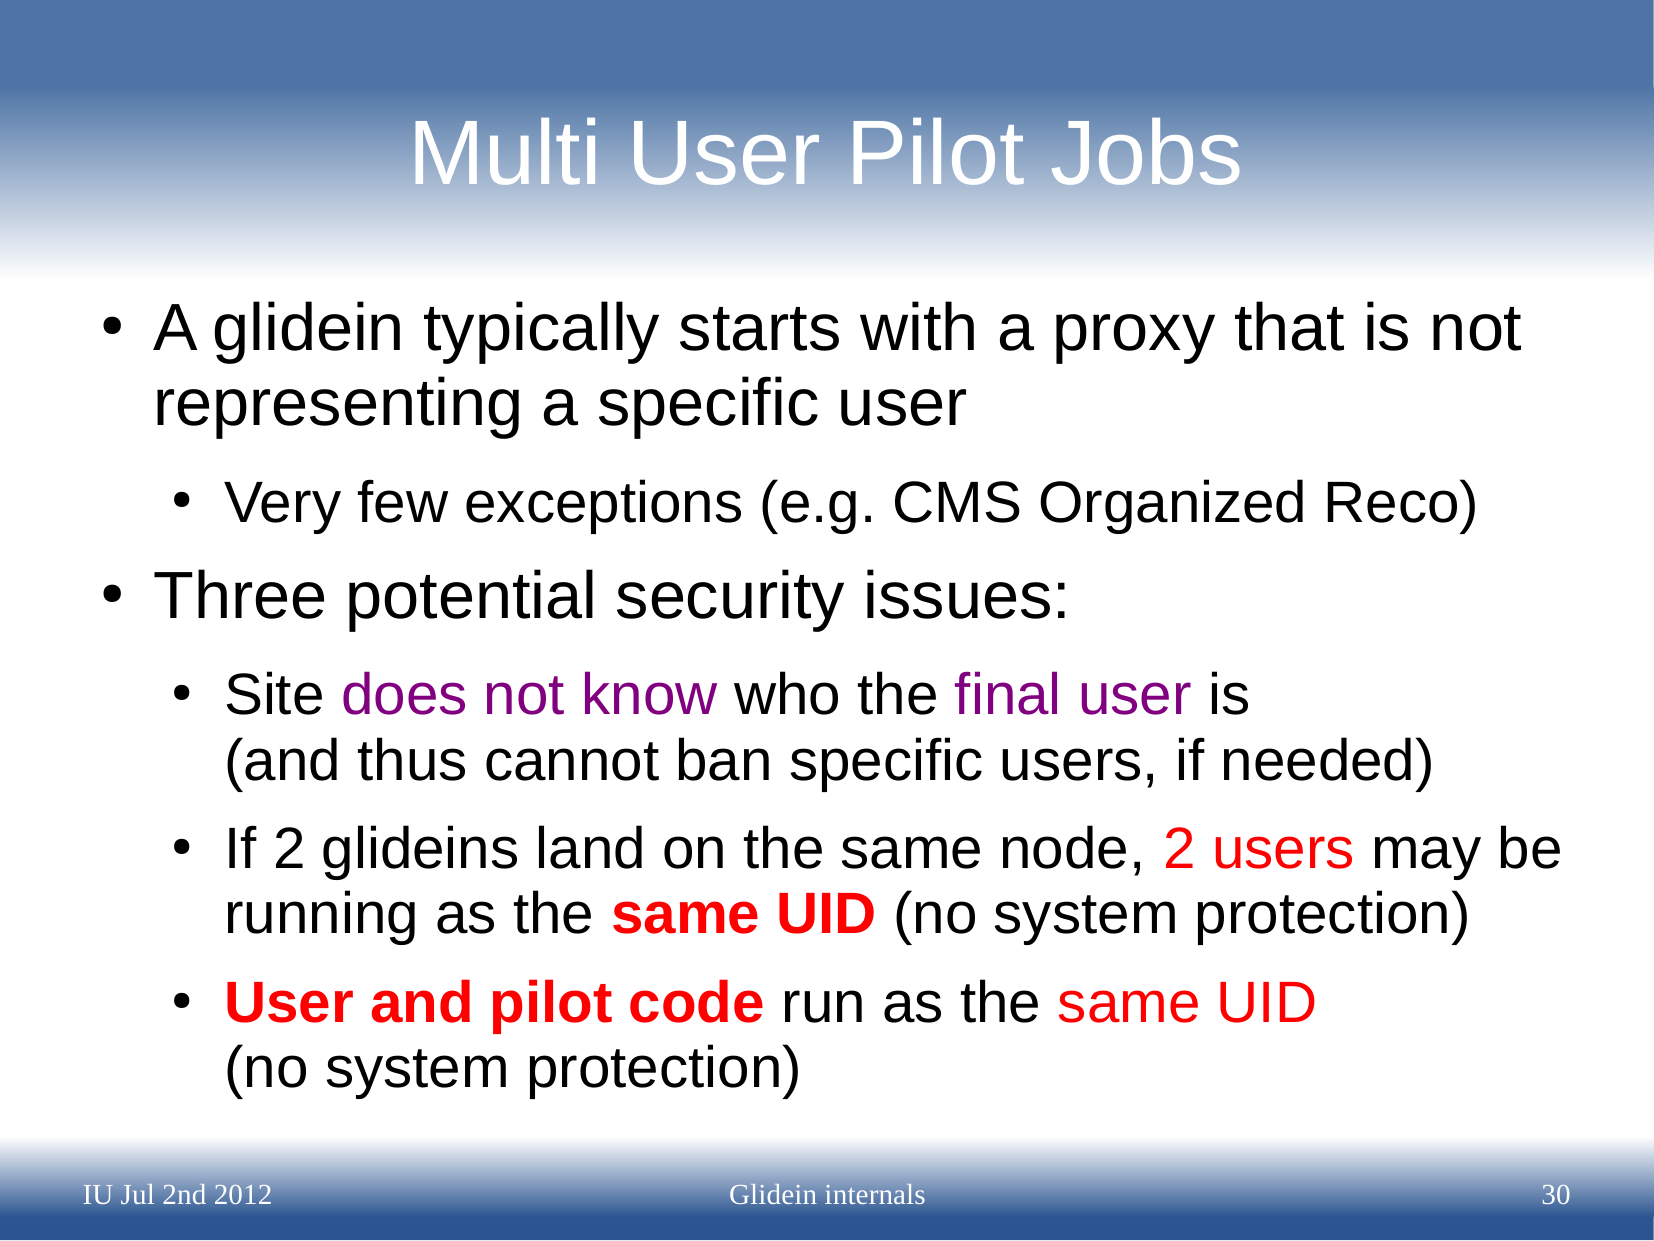

# Multi User Pilot Jobs
A glidein typically starts with a proxy that is not representing a specific user
Very few exceptions (e.g. CMS Organized Reco)
Three potential security issues:
Site does not know who the final user is
(and thus cannot ban specific users, if needed)
If 2 glideins land on the same node, 2 users may be running as the same UID (no system protection)
User and pilot code run as the same UID (no system protection)
IU Jul 2nd 2012
Glidein internals
30